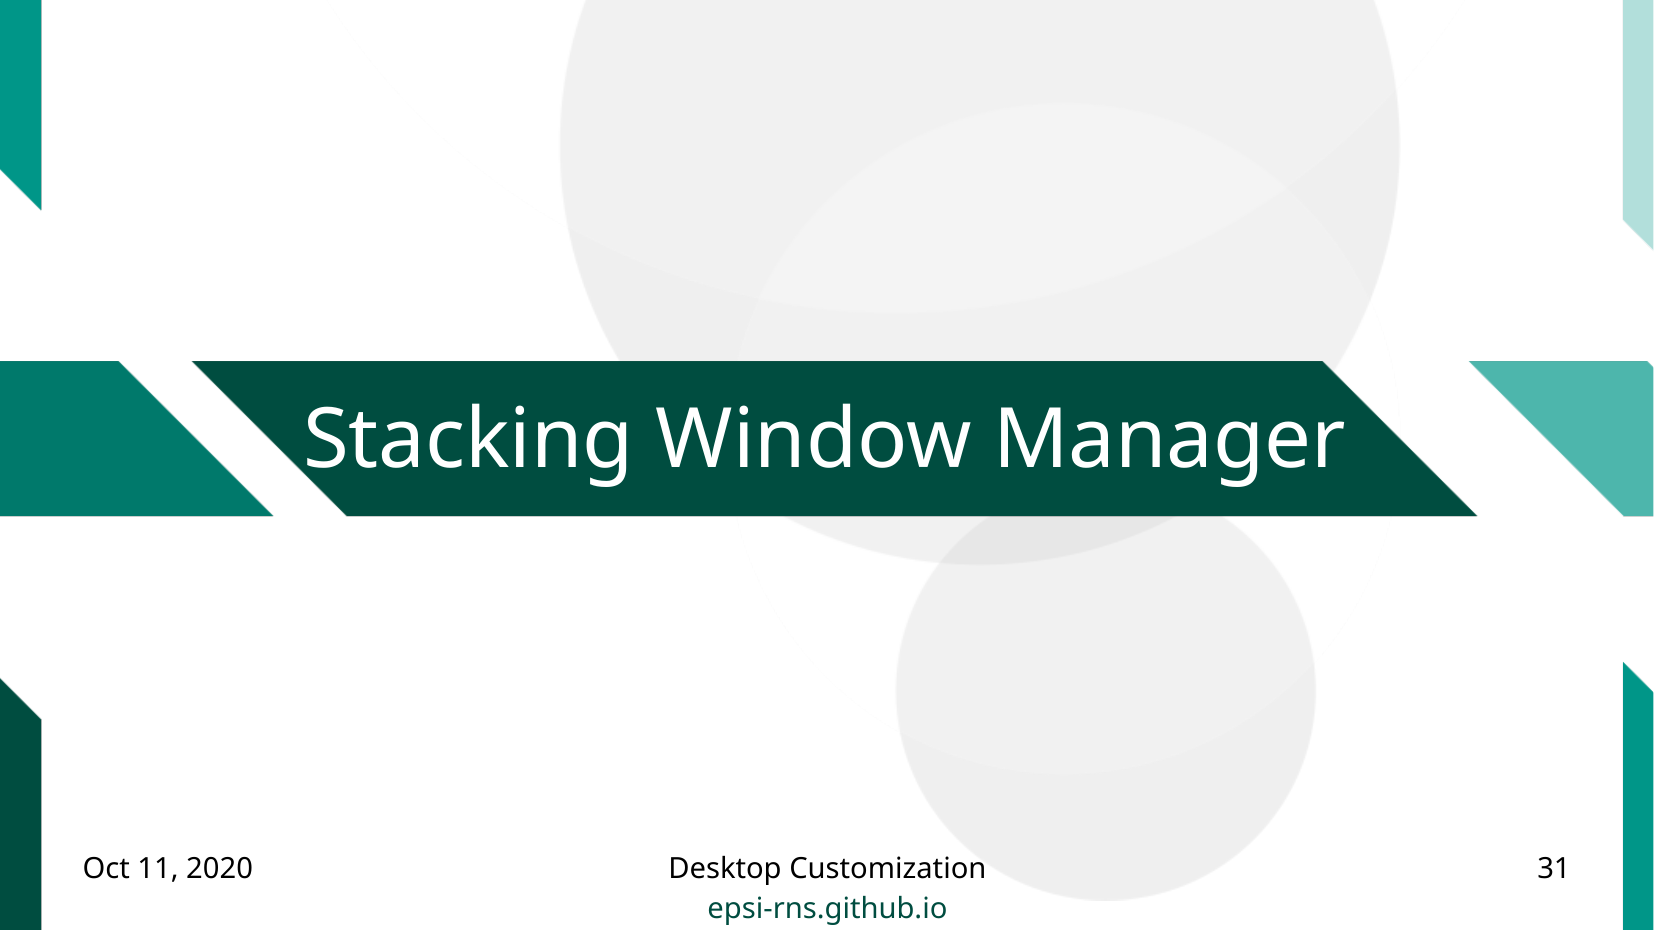

# Stacking Window Manager
Oct 11, 2020
Desktop Customization
31